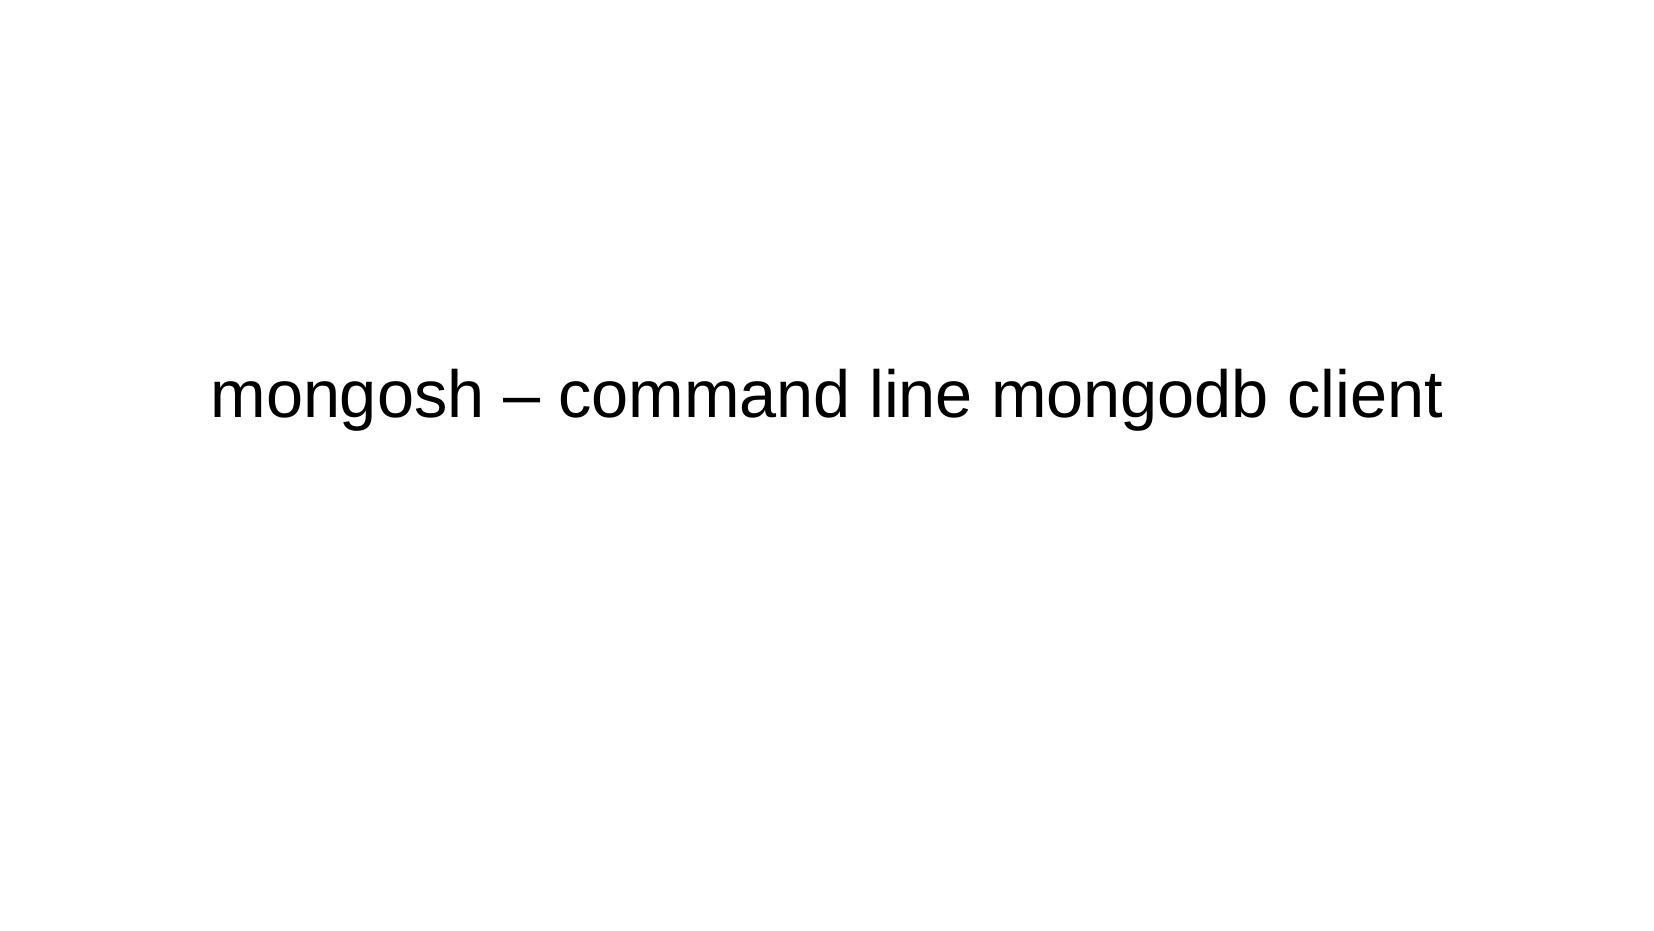

# mongosh – command line mongodb client